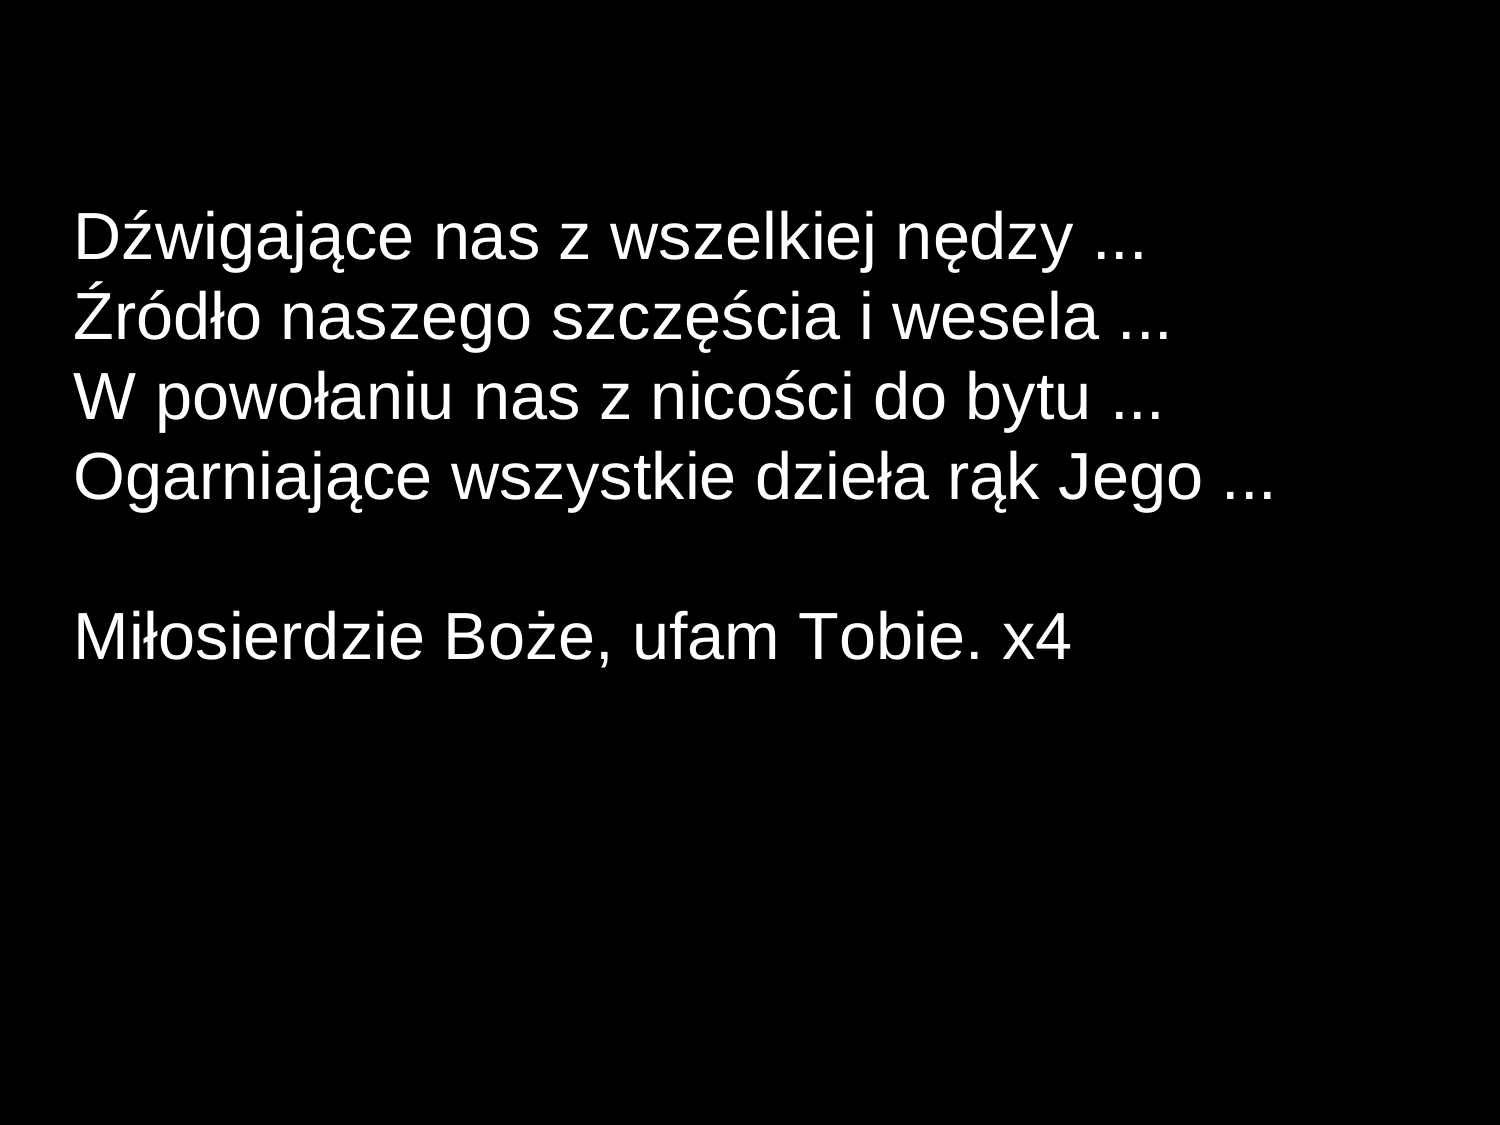

Dźwigające nas z wszelkiej nędzy ...
Źródło naszego szczęścia i wesela ...
W powołaniu nas z nicości do bytu ...
Ogarniające wszystkie dzieła rąk Jego ...
Miłosierdzie Boże, ufam Tobie. x4